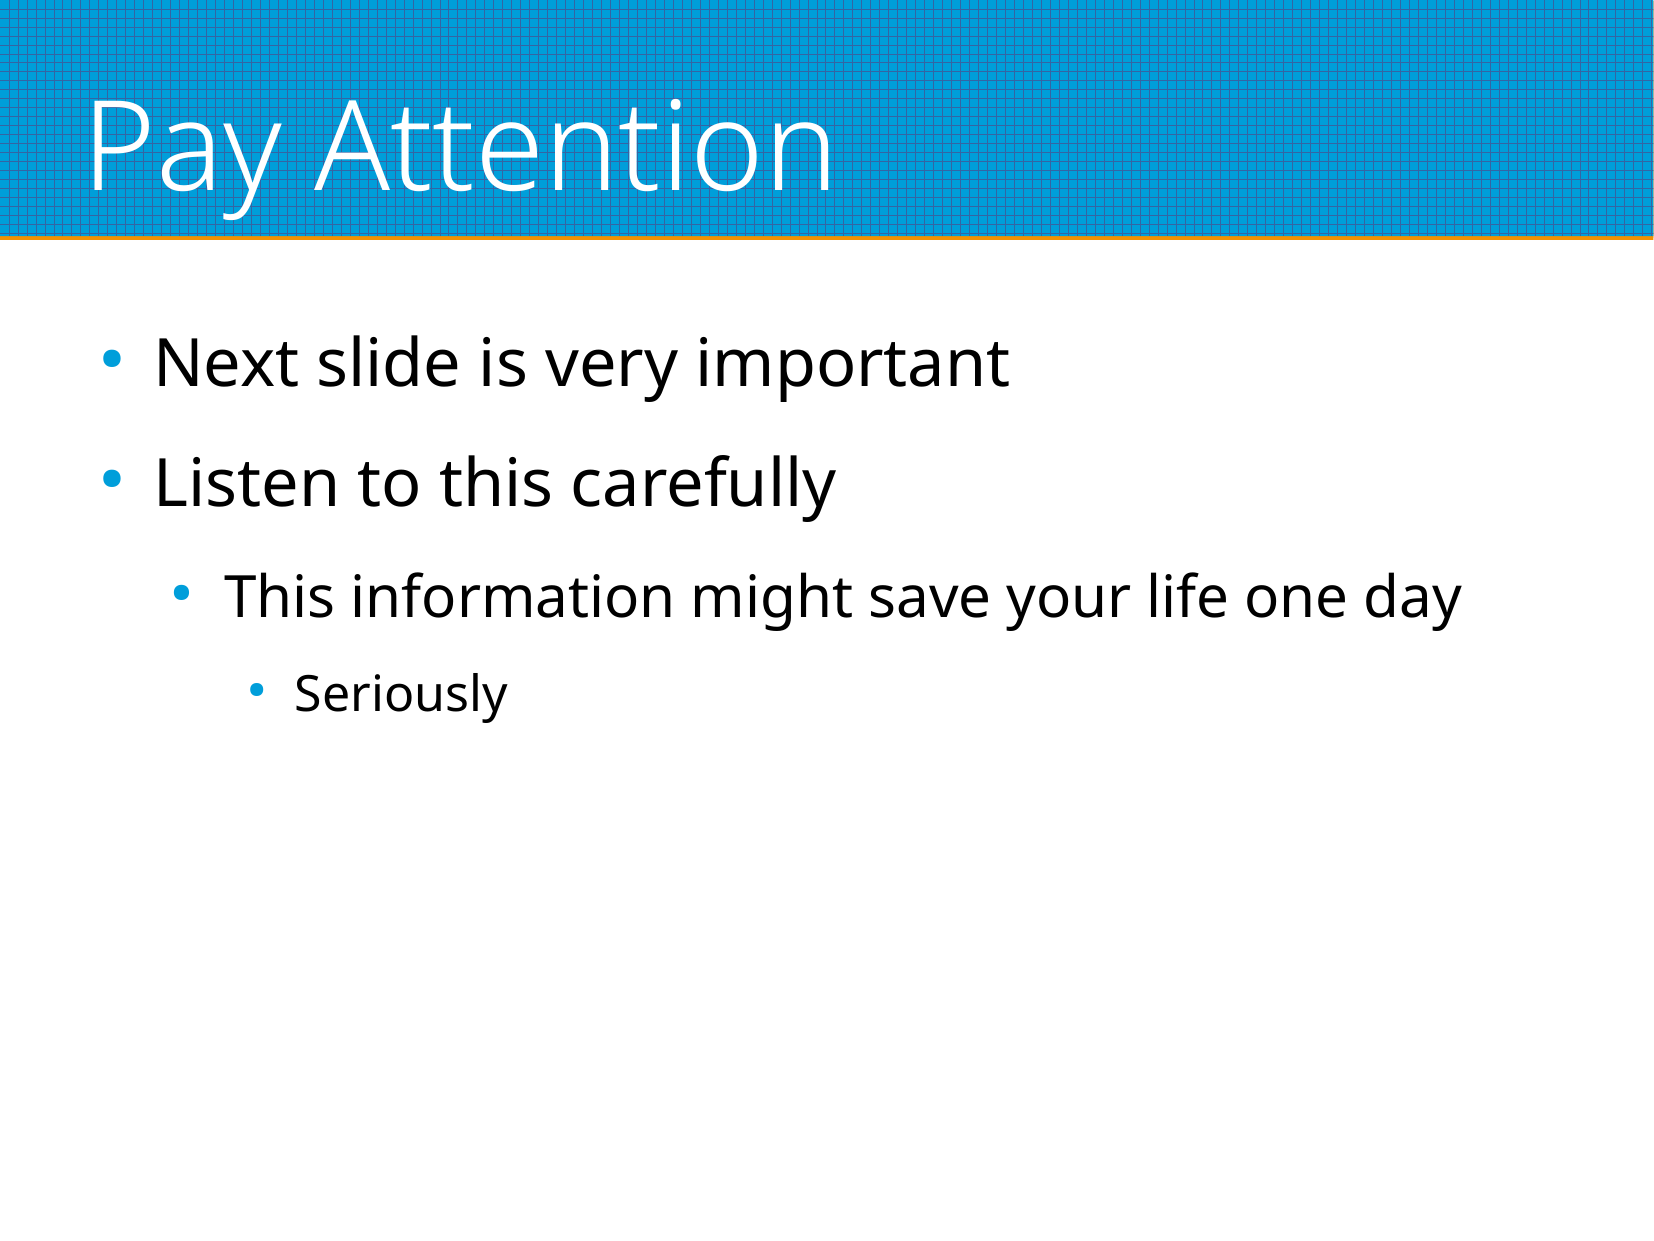

# Pay Attention
Next slide is very important
Listen to this carefully
This information might save your life one day
Seriously